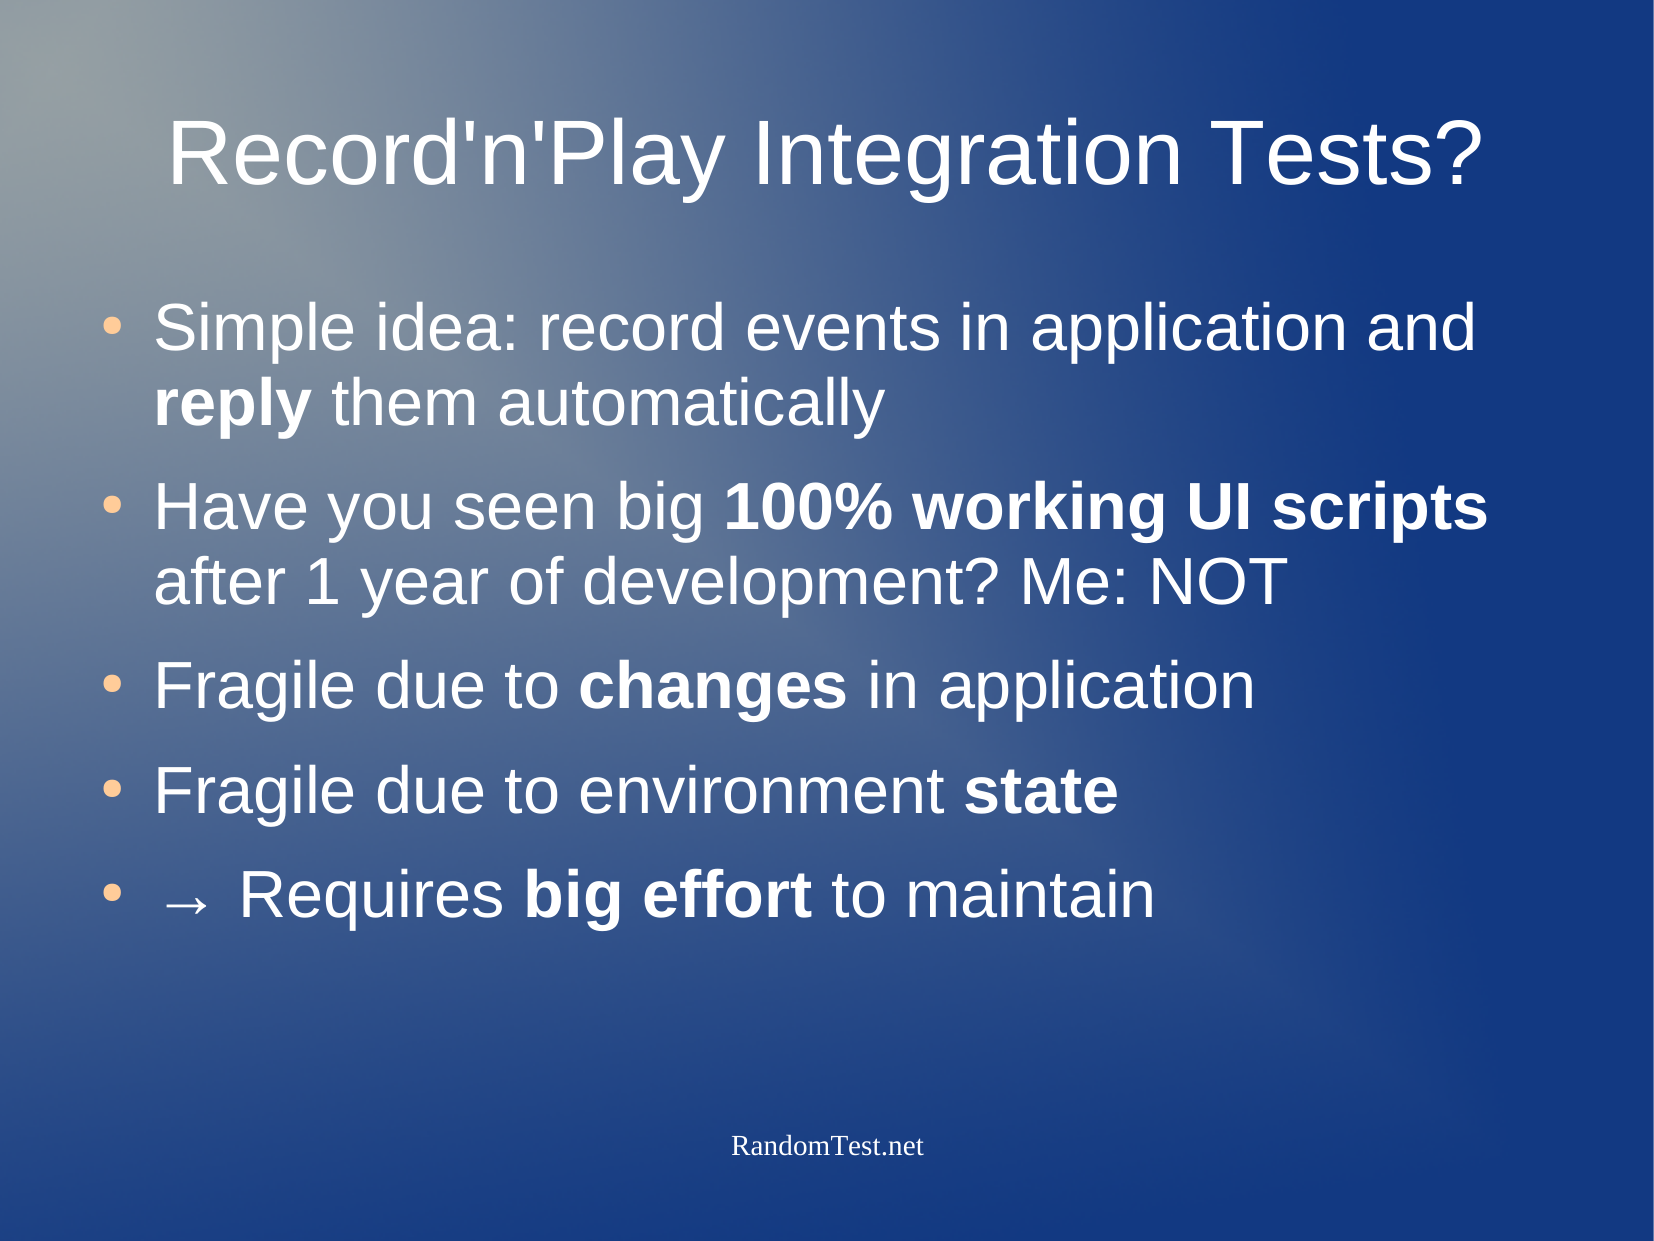

# Record'n'Play Integration Tests?
Simple idea: record events in application and reply them automatically
Have you seen big 100% working UI scripts after 1 year of development? Me: NOT
Fragile due to changes in application
Fragile due to environment state
→ Requires big effort to maintain
RandomTest.net